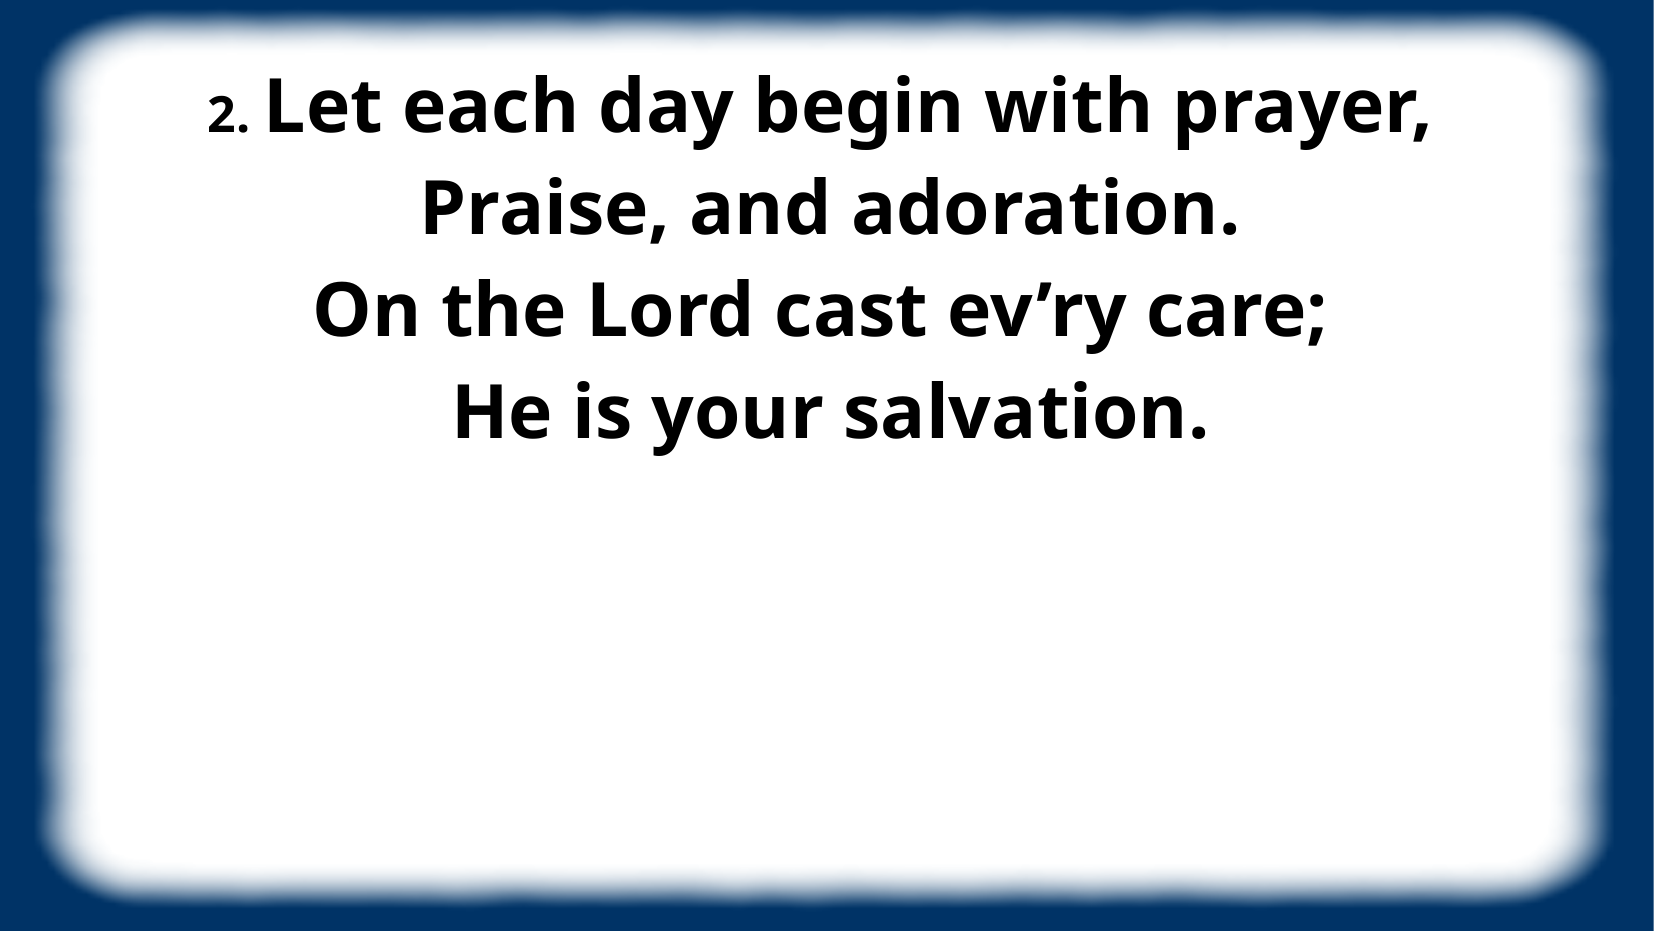

2. Let each day begin with prayer,
Praise, and adoration.
On the Lord cast ev’ry care;
He is your salvation.